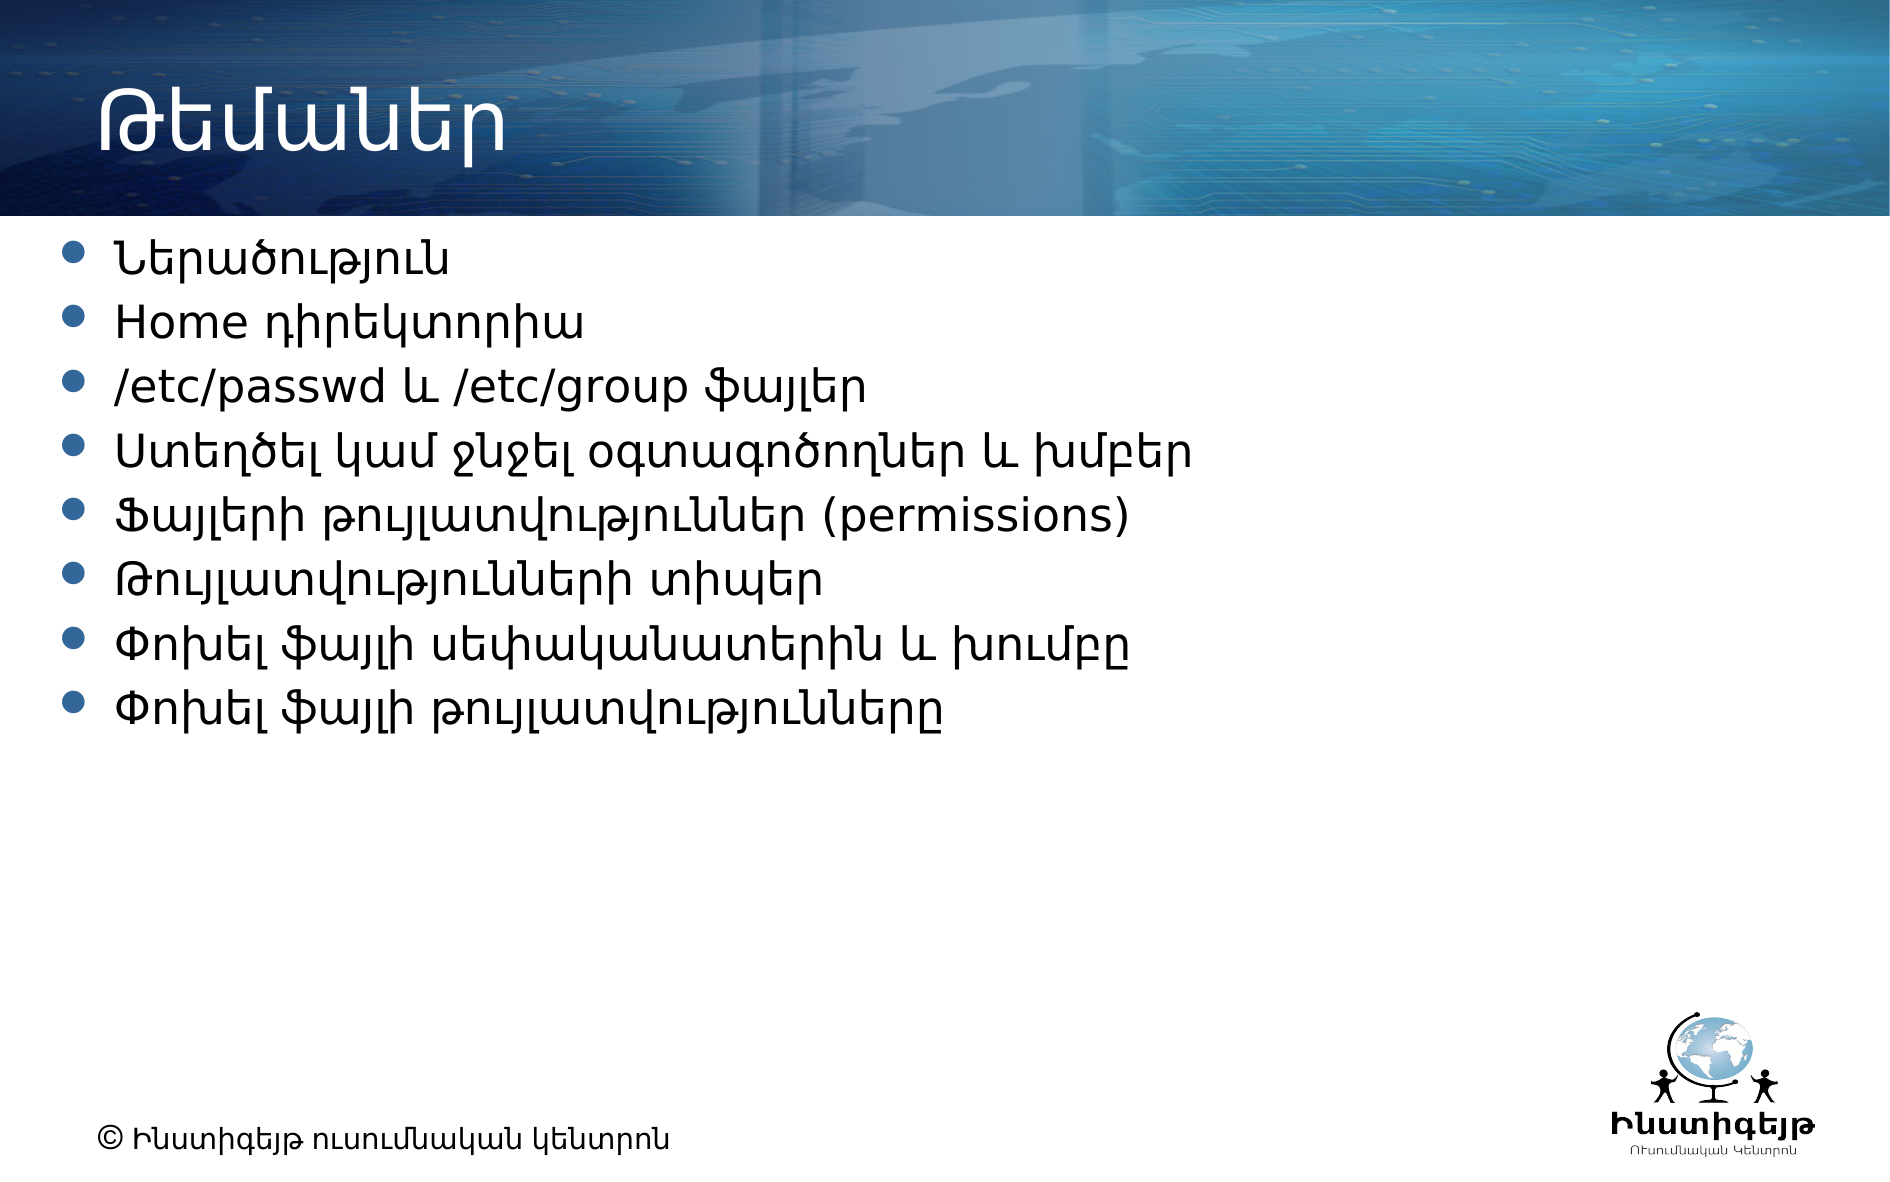

Թեմաներ
# Ներածություն
Home դիրեկտորիա
/etc/passwd և /etc/group ֆայլեր
Ստեղծել կամ ջնջել օգտագոծողներ և խմբեր
Ֆայլերի թույլատվություններ (permissions)
Թույլատվությունների տիպեր
Փոխել ֆայլի սեփականատերին և խումբը
Փոխել ֆայլի թույլատվությունները